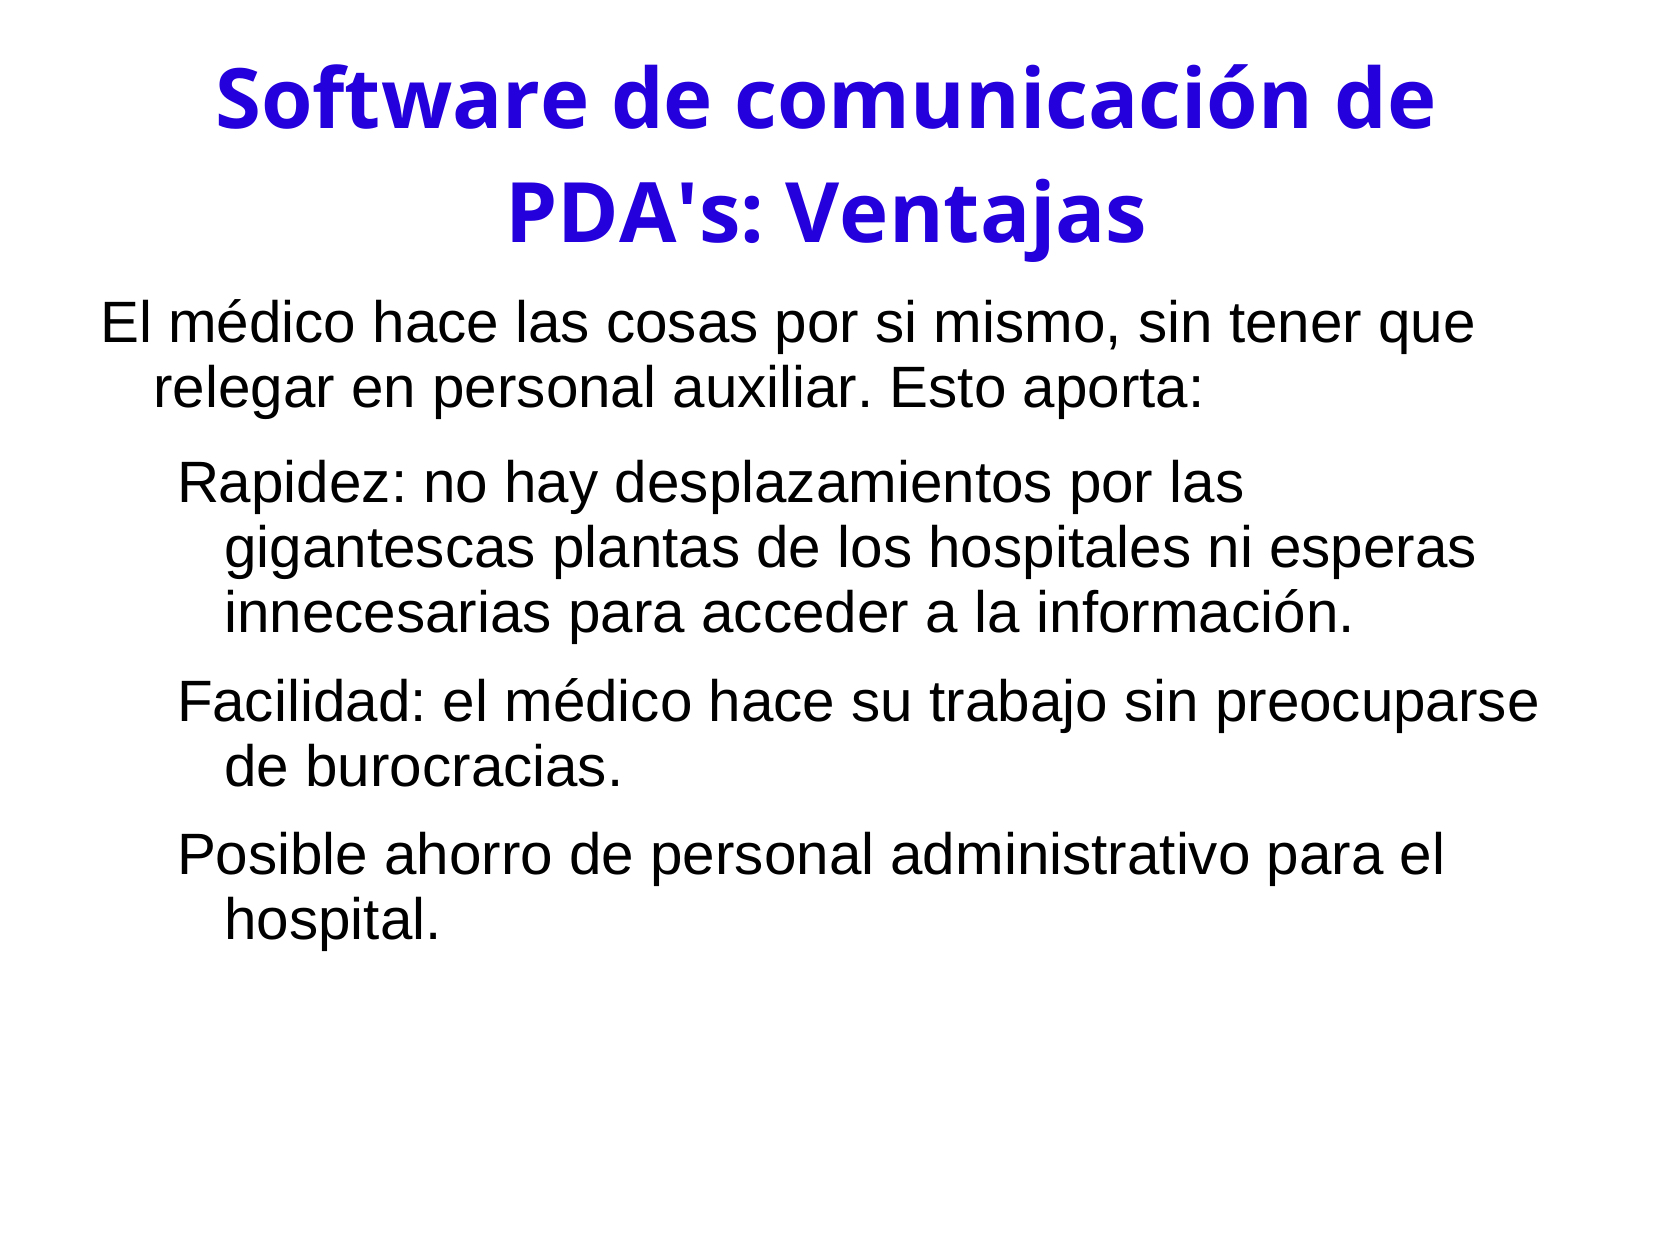

# Software de comunicación de PDA's: Ventajas
El médico hace las cosas por si mismo, sin tener que relegar en personal auxiliar. Esto aporta:
Rapidez: no hay desplazamientos por las gigantescas plantas de los hospitales ni esperas innecesarias para acceder a la información.
Facilidad: el médico hace su trabajo sin preocuparse de burocracias.
Posible ahorro de personal administrativo para el hospital.